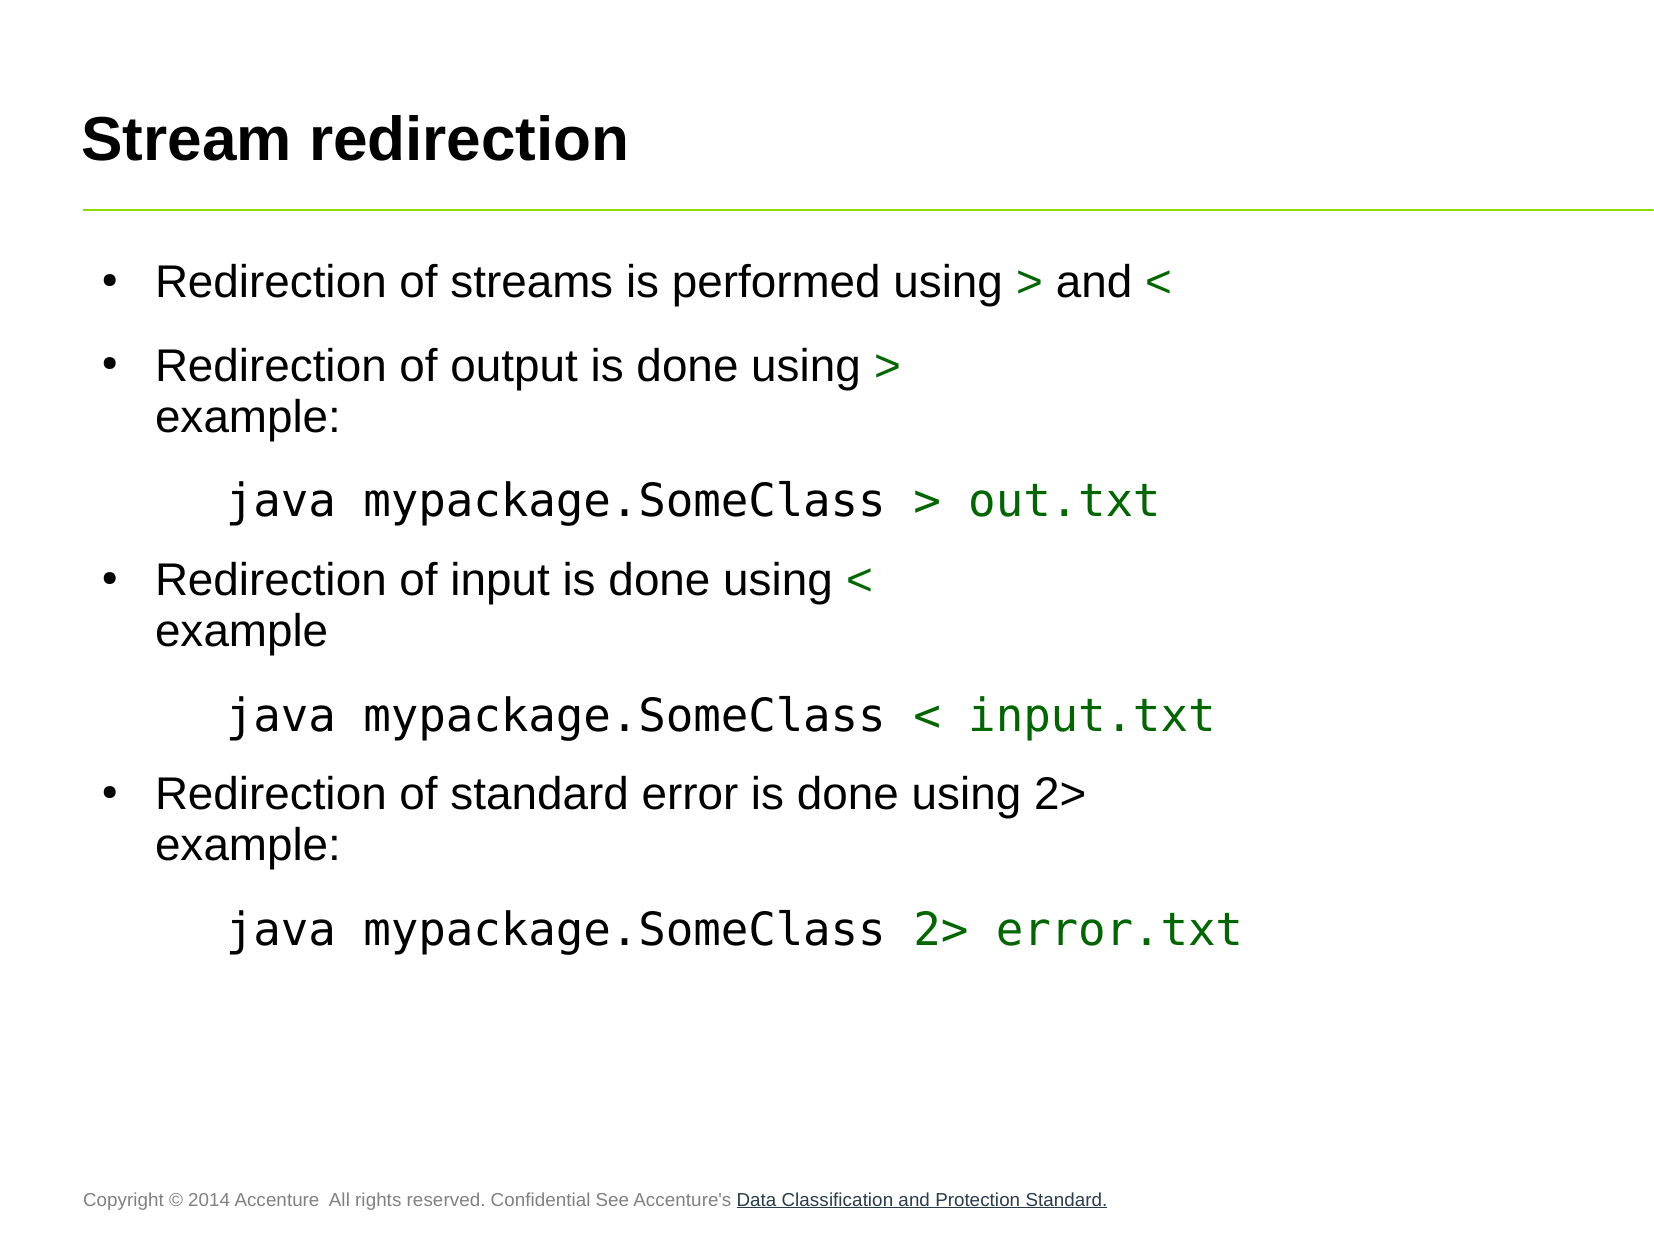

# Stream redirection
Redirection of streams is performed using > and <
Redirection of output is done using >
example:
java mypackage.SomeClass > out.txt
Redirection of input is done using <
example
java mypackage.SomeClass < input.txt
Redirection of standard error is done using 2>
example:
java mypackage.SomeClass 2> error.txt